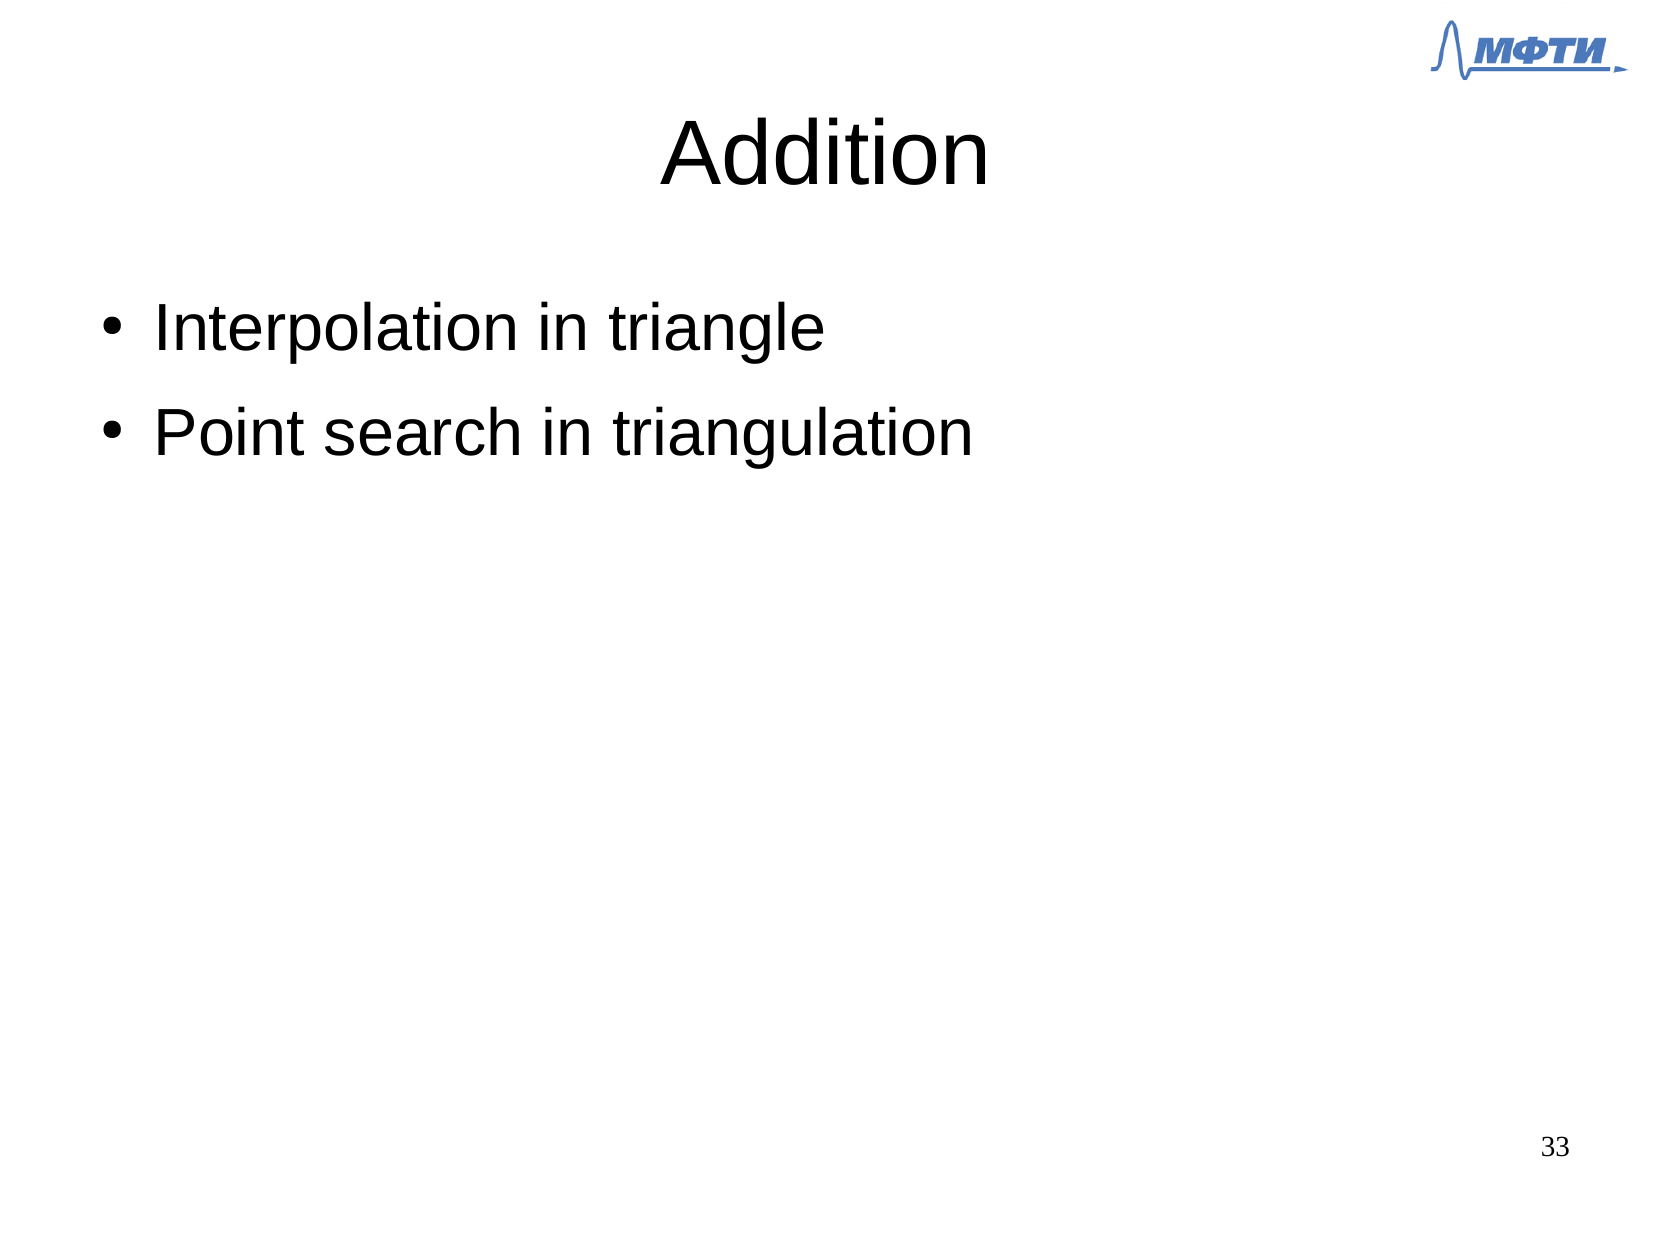

# Addition
Interpolation in triangle
Point search in triangulation
33